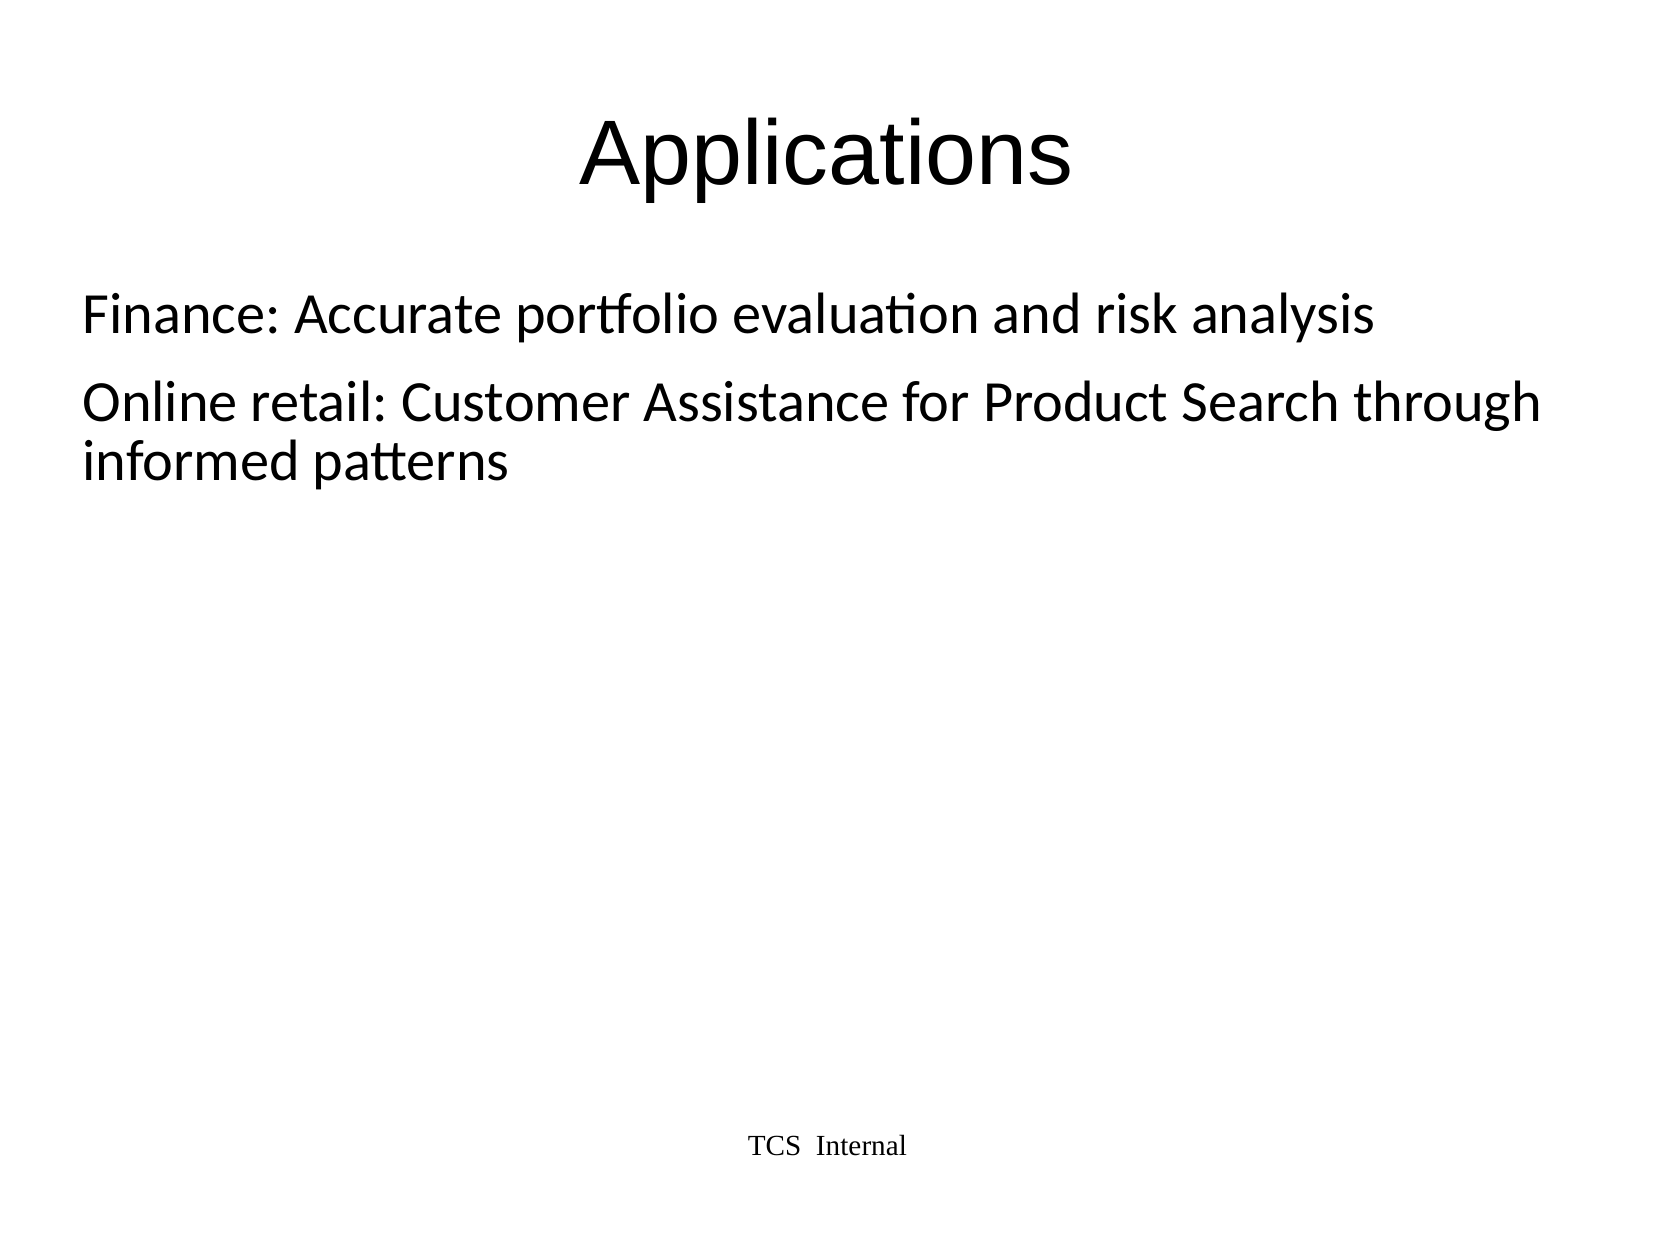

# Applications
Finance: Accurate portfolio evaluation and risk analysis
Online retail: Customer Assistance for Product Search through informed patterns